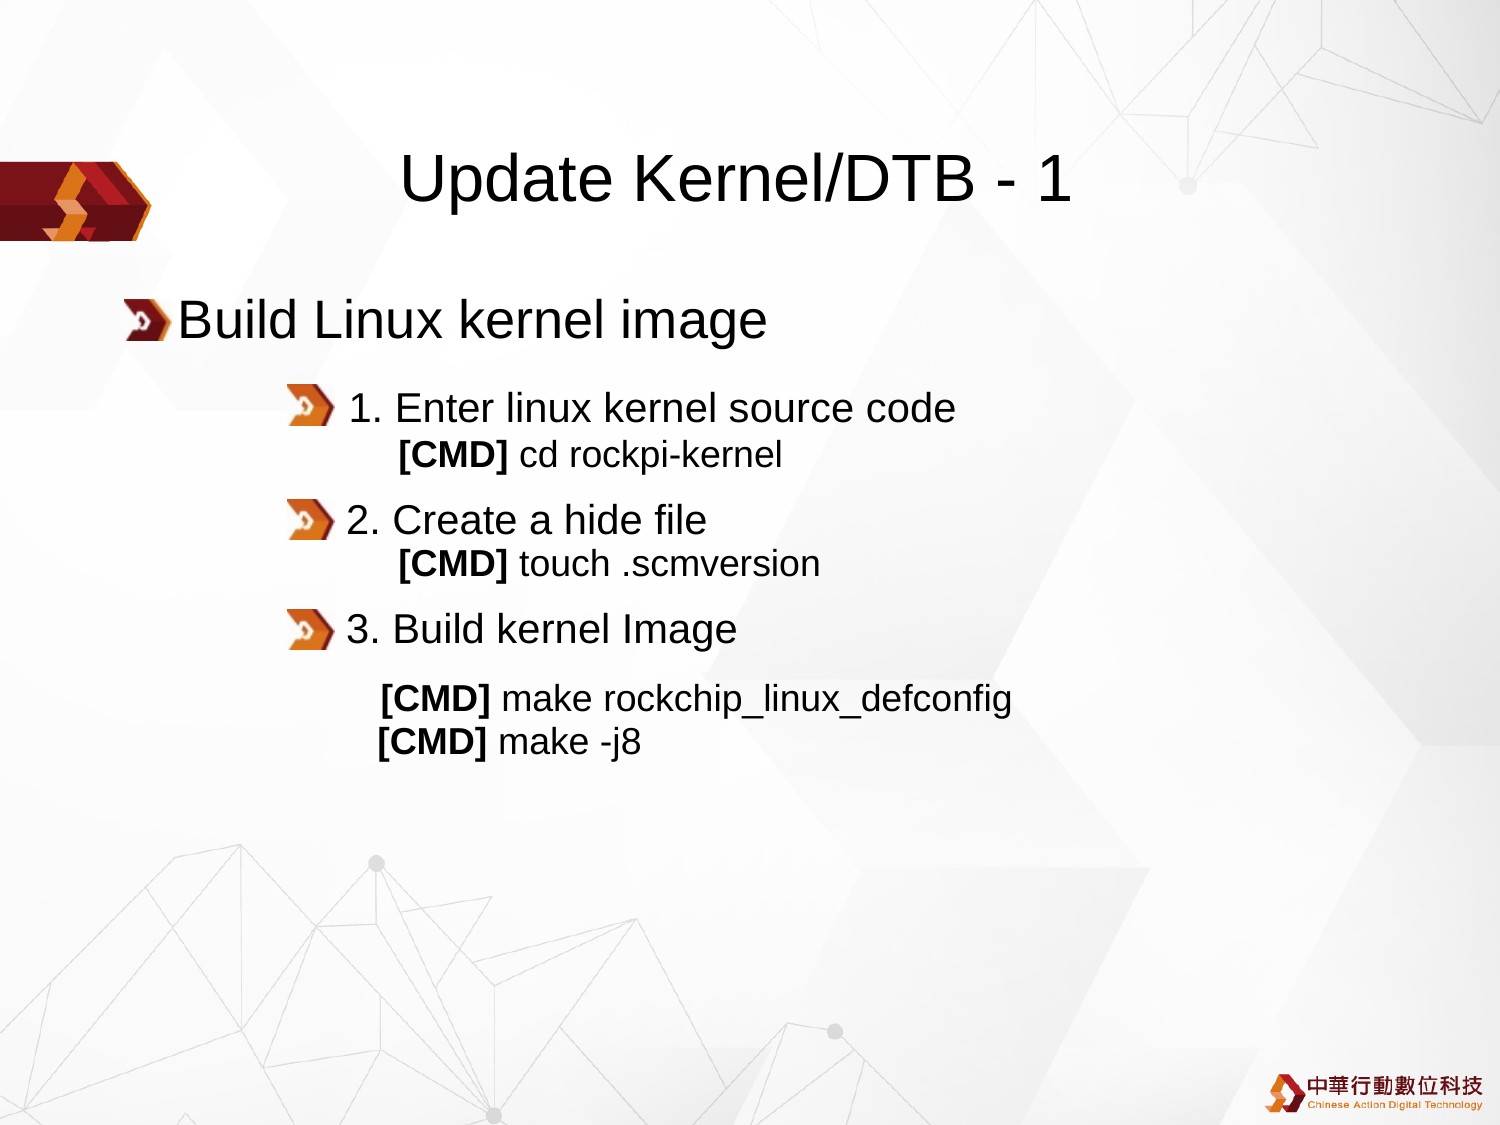

# Update Kernel/DTB - 1
Build Linux kernel image
 1. Enter linux kernel source code
 [CMD] cd rockpi-kernel
 2. Create a hide file
 [CMD] touch .scmversion
 3. Build kernel Image
 [CMD] make rockchip_linux_defconfig
[CMD] make -j8